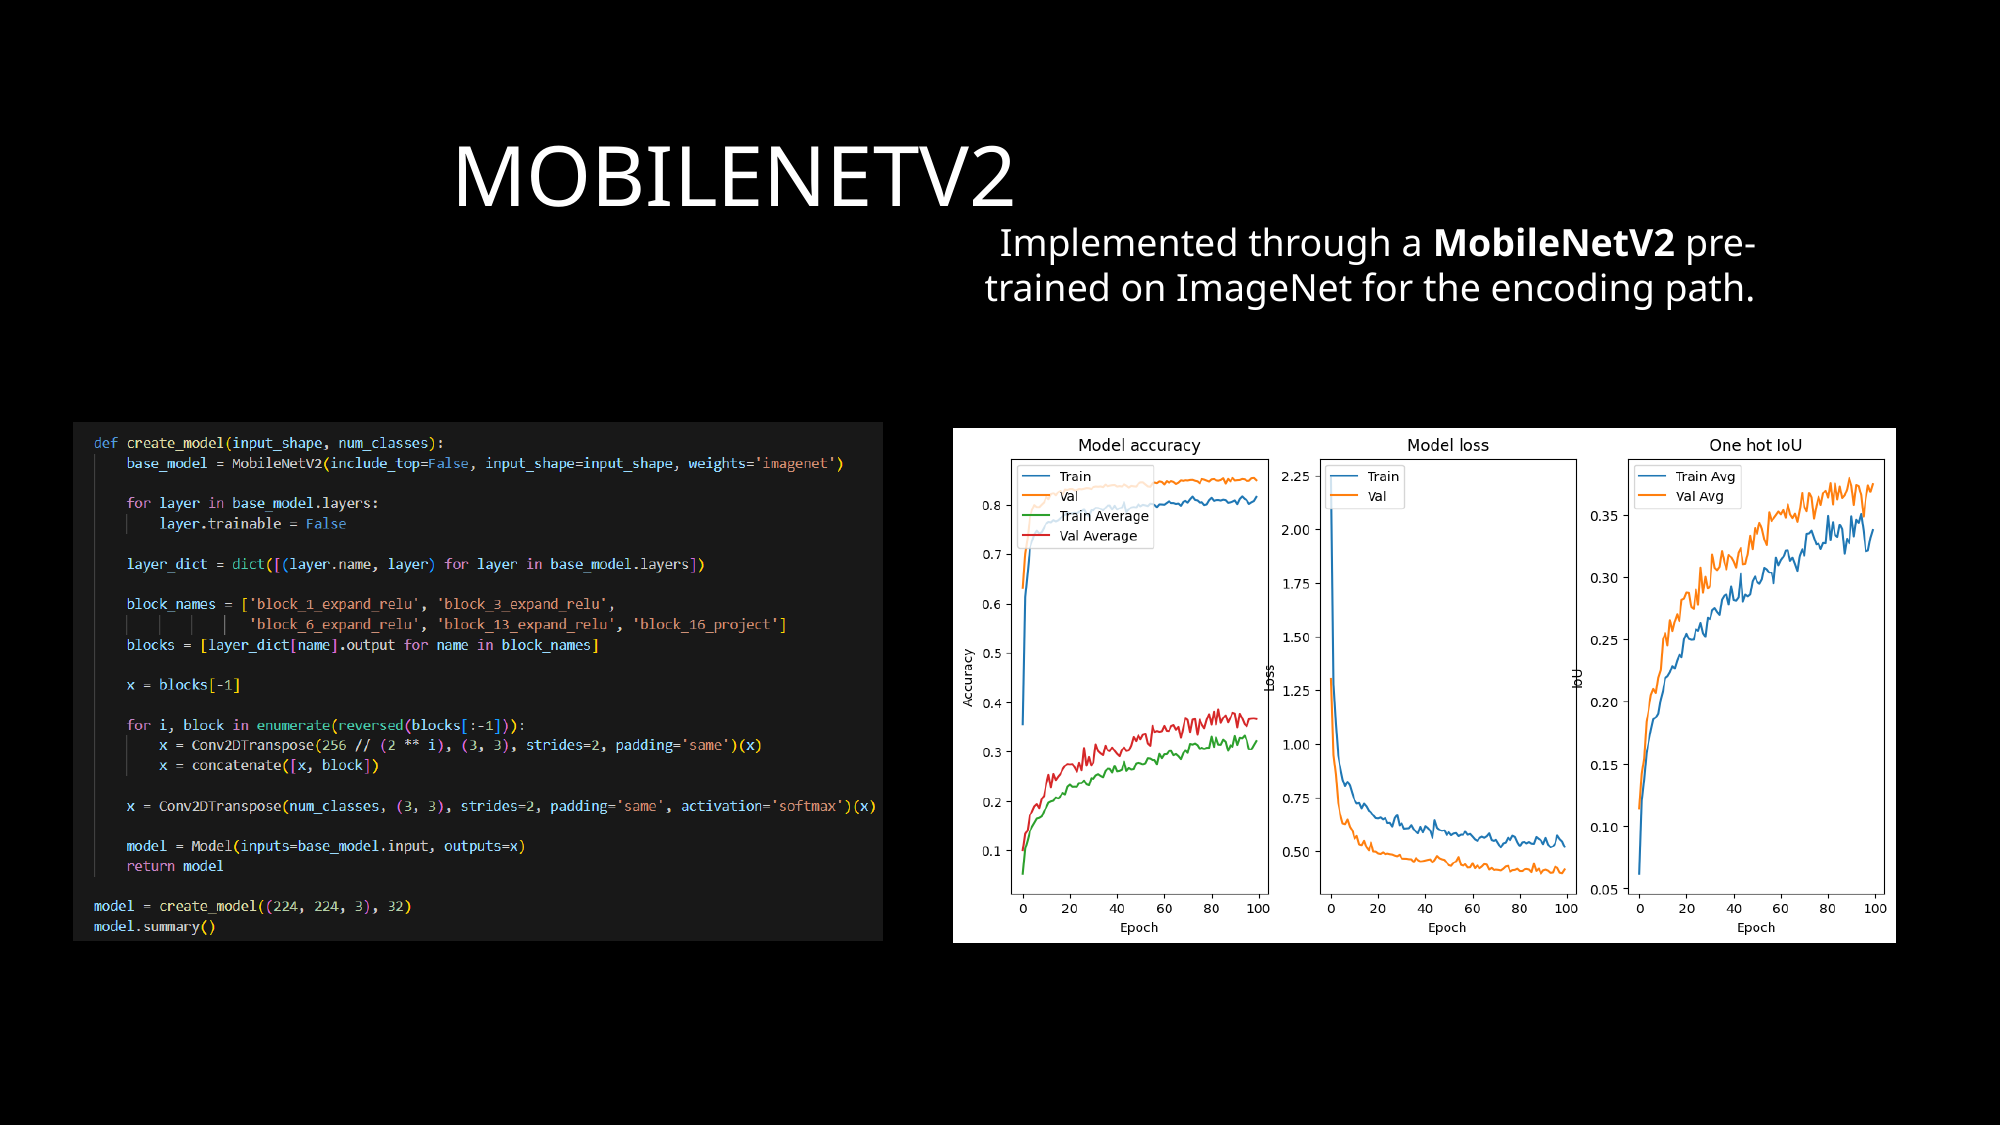

# MobileNetV2
Implemented through a MobileNetV2 pre-trained on ImageNet for the encoding path.